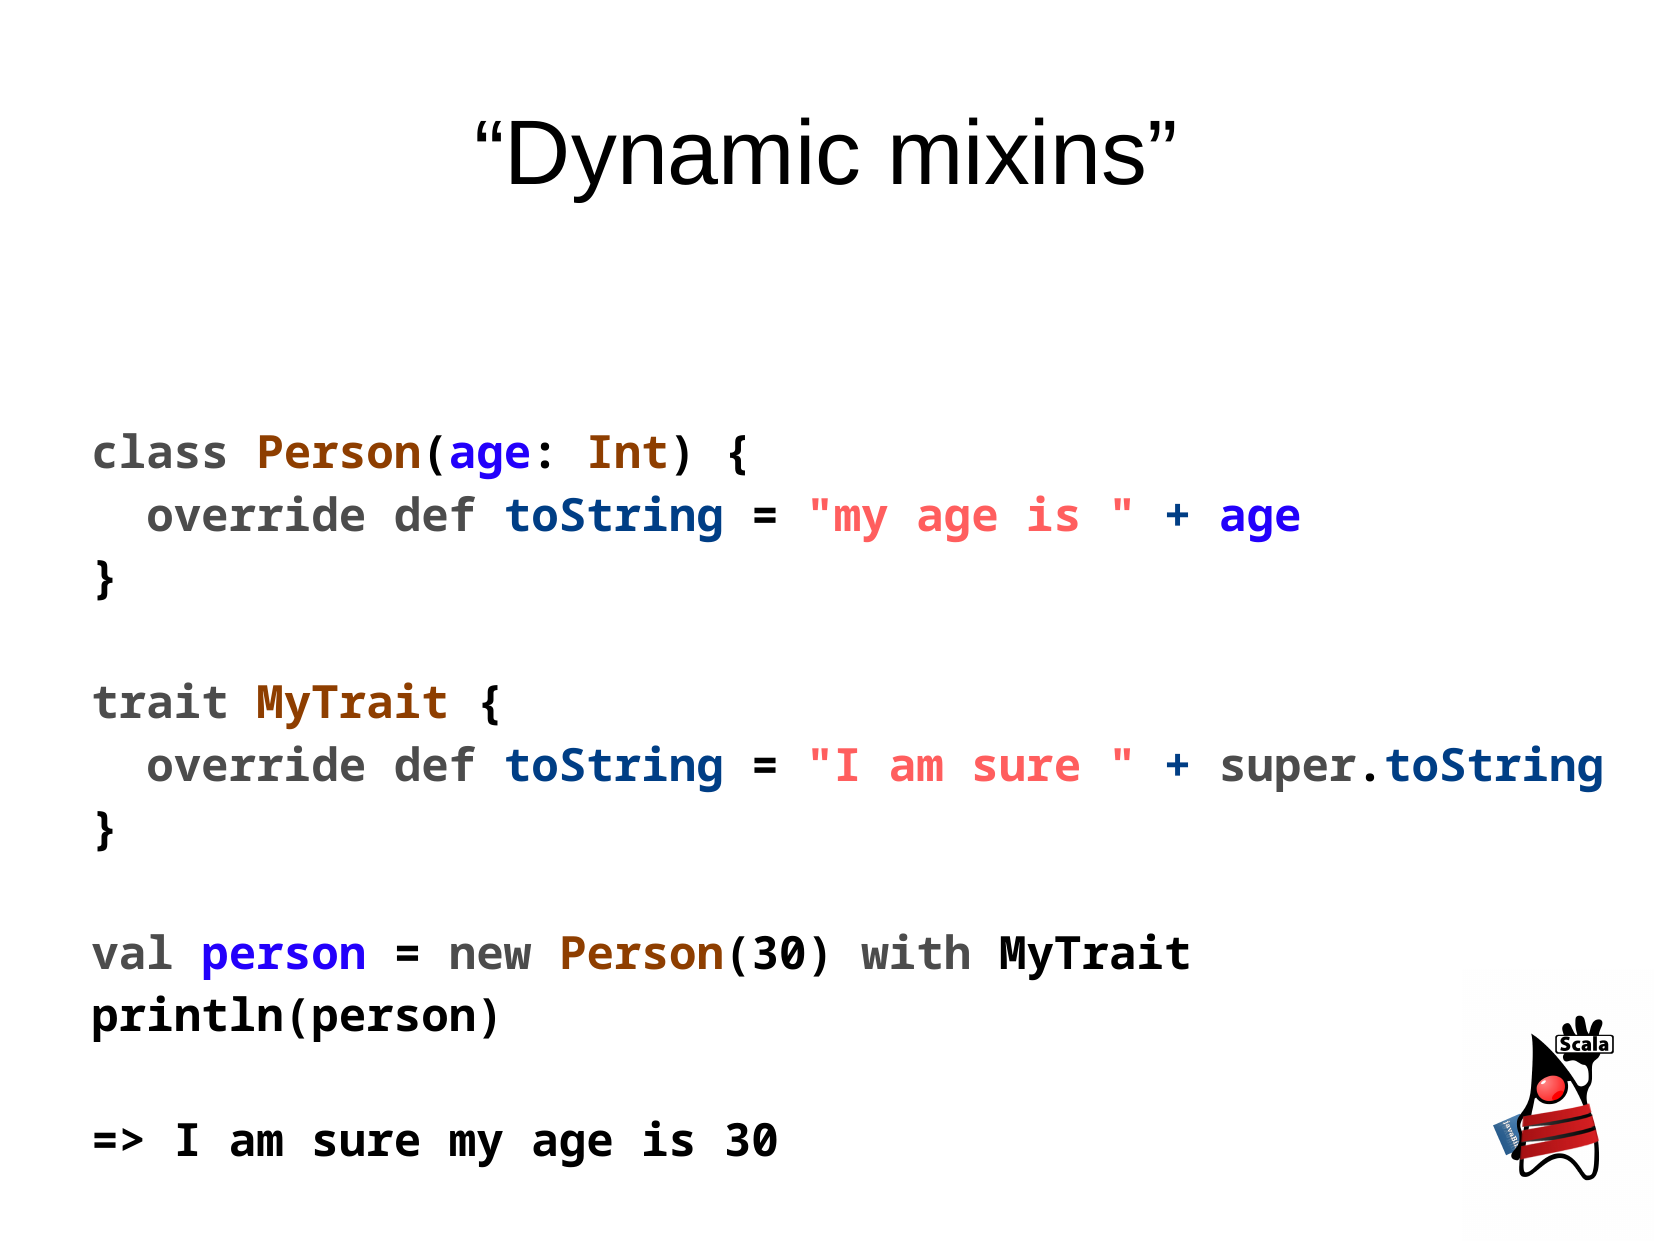

# “Dynamic mixins”
class Person(age: Int) {
 override def toString = "my age is " + age
}
trait MyTrait {
 override def toString = "I am sure " + super.toString
}
val person = new Person(30) with MyTrait
println(person)
=> I am sure my age is 30